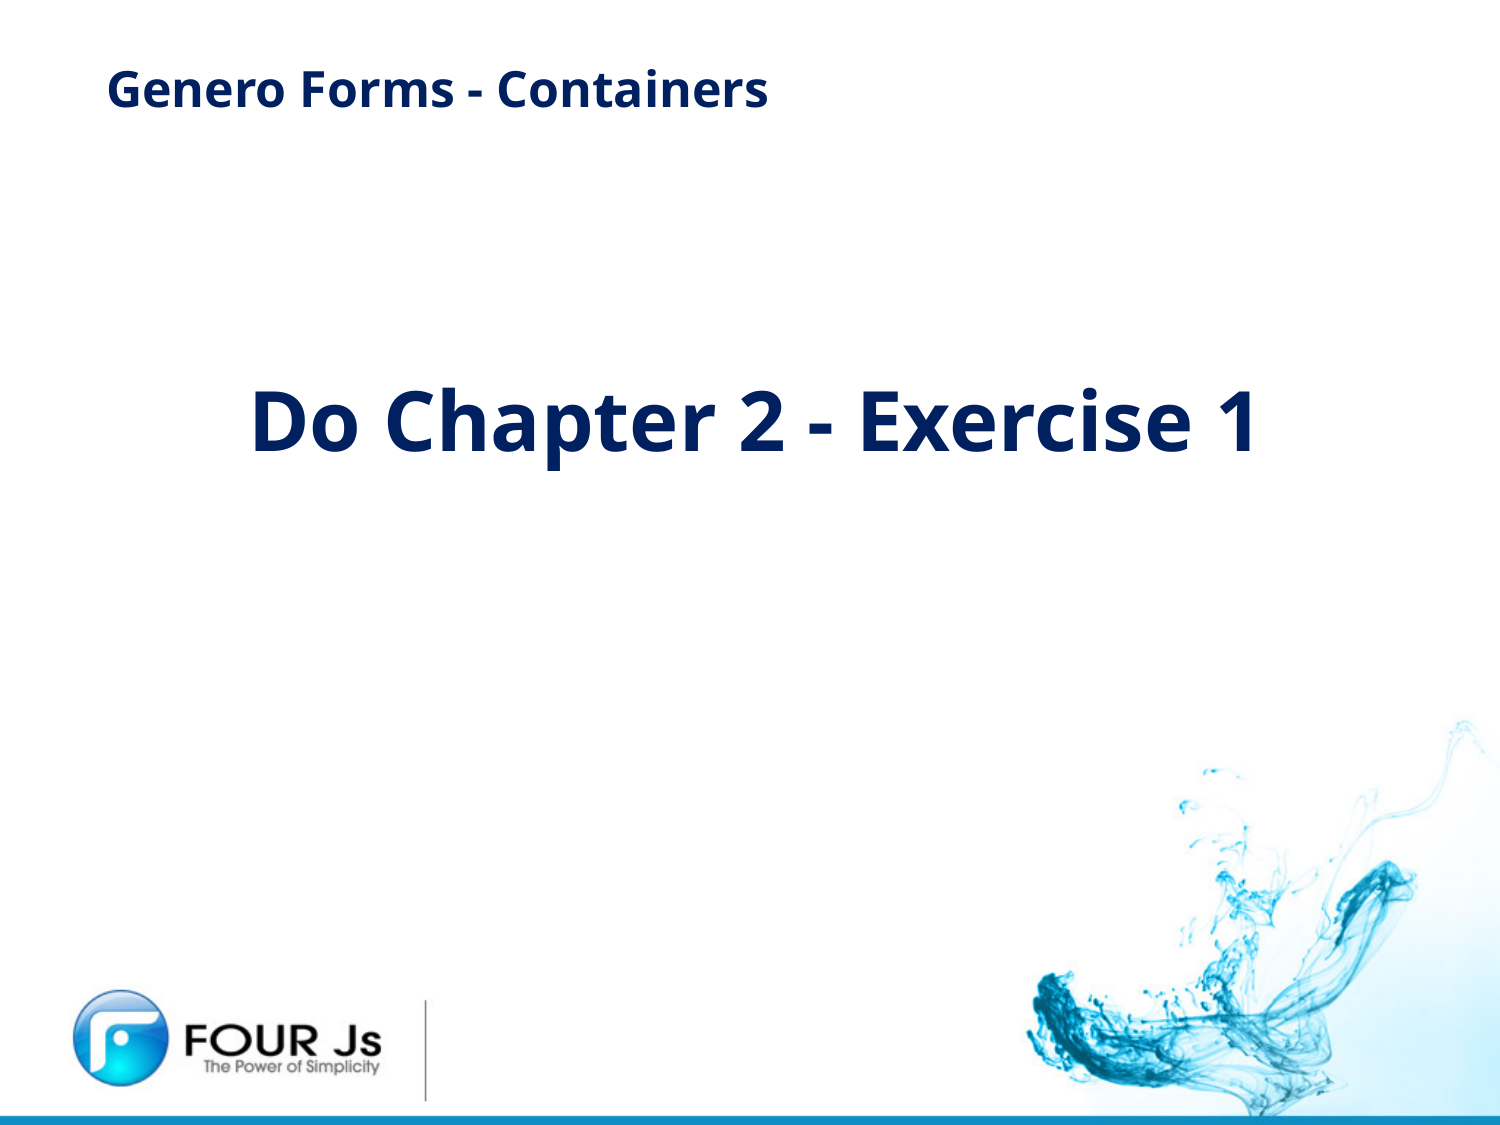

# Genero Forms - Containers
Do Chapter 2 - Exercise 1